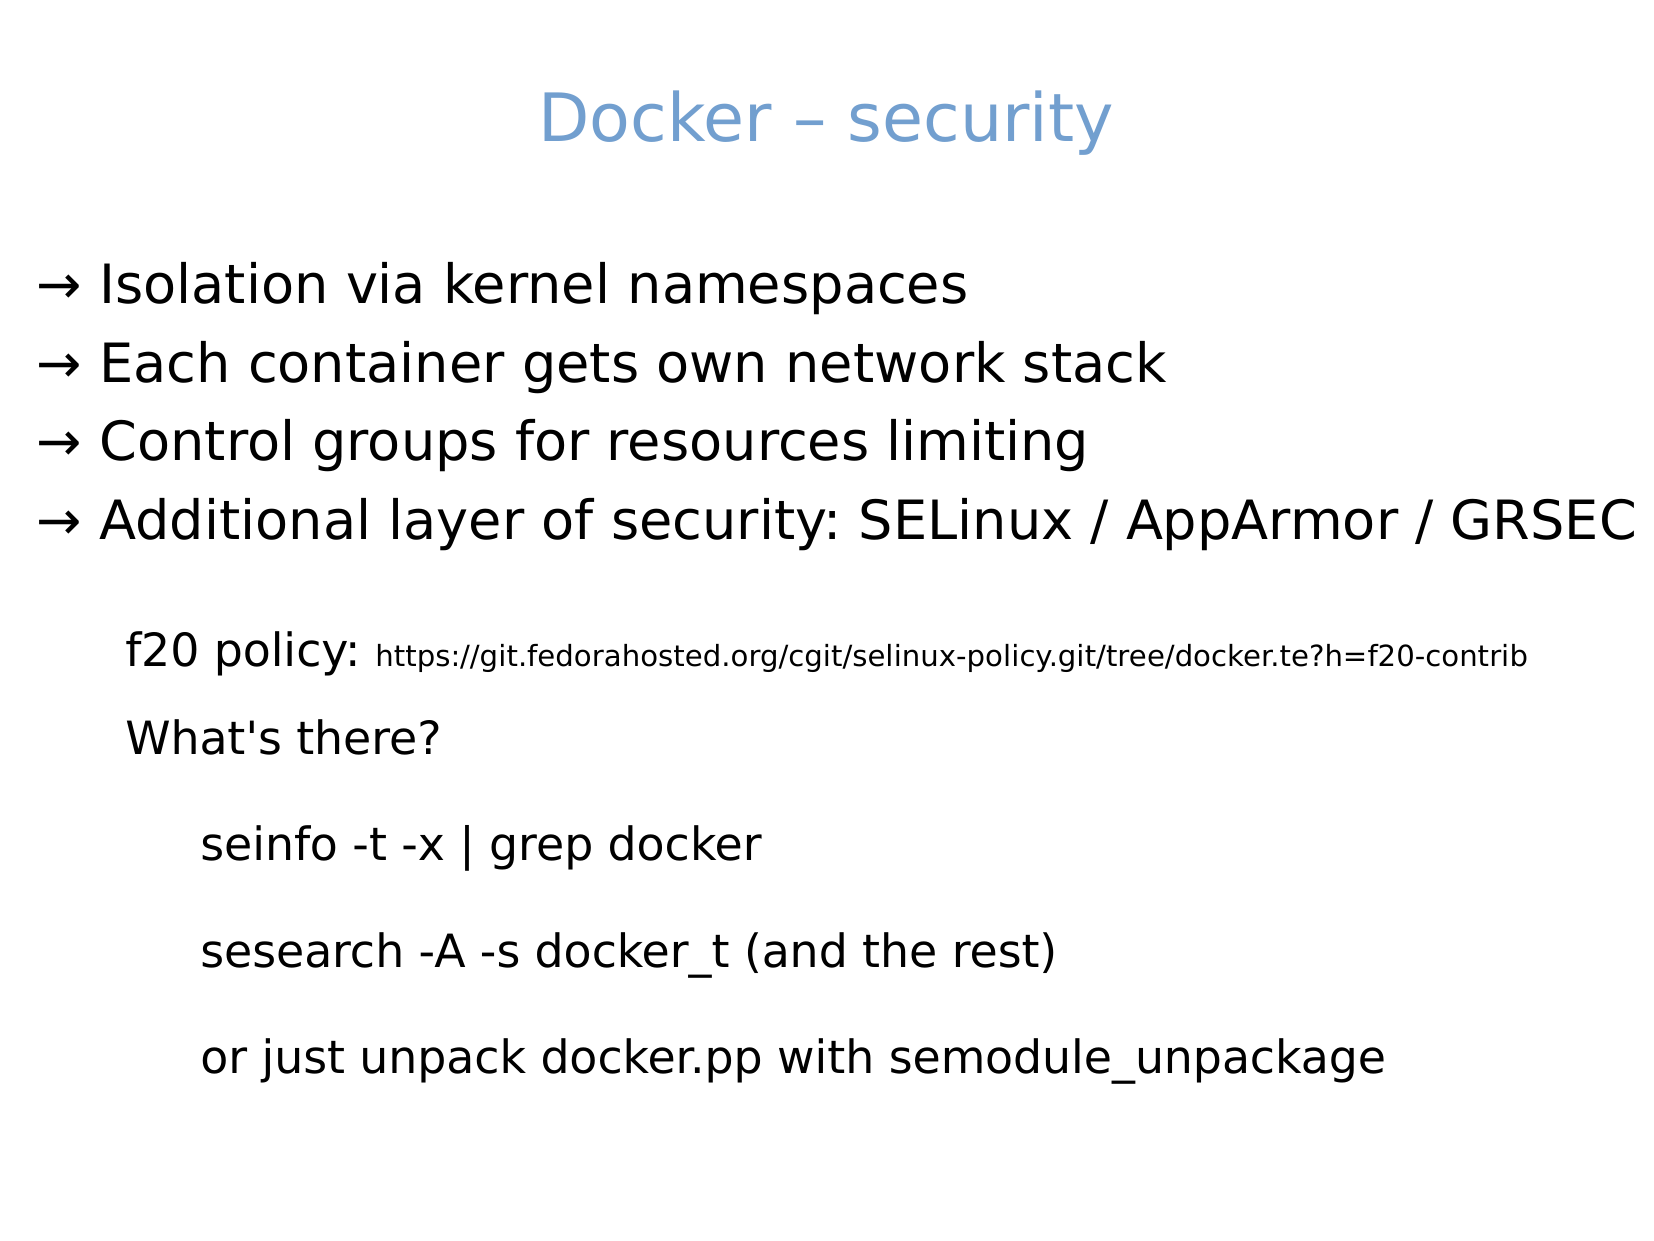

Docker – security
→ Isolation via kernel namespaces
→ Each container gets own network stack
→ Control groups for resources limiting
→ Additional layer of security: SELinux / AppArmor / GRSEC
f20 policy: https://git.fedorahosted.org/cgit/selinux-policy.git/tree/docker.te?h=f20-contrib
What's there?
	seinfo -t -x | grep docker
	sesearch -A -s docker_t (and the rest)
	or just unpack docker.pp with semodule_unpackage